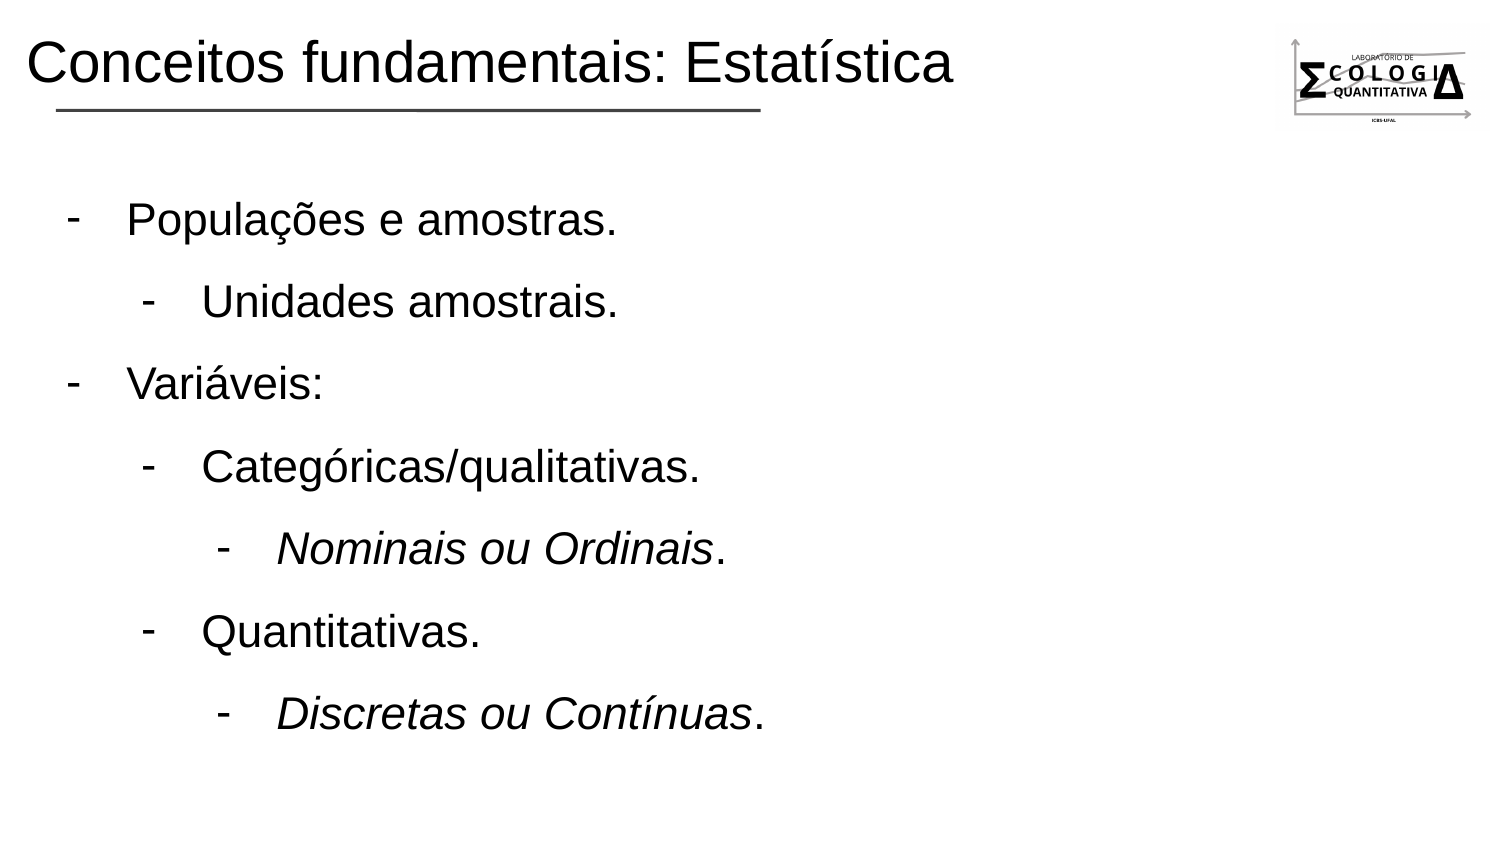

Conceitos fundamentais: Estatística
Populações e amostras.
Unidades amostrais.
Variáveis:
Categóricas/qualitativas.
Nominais ou Ordinais.
Quantitativas.
Discretas ou Contínuas.